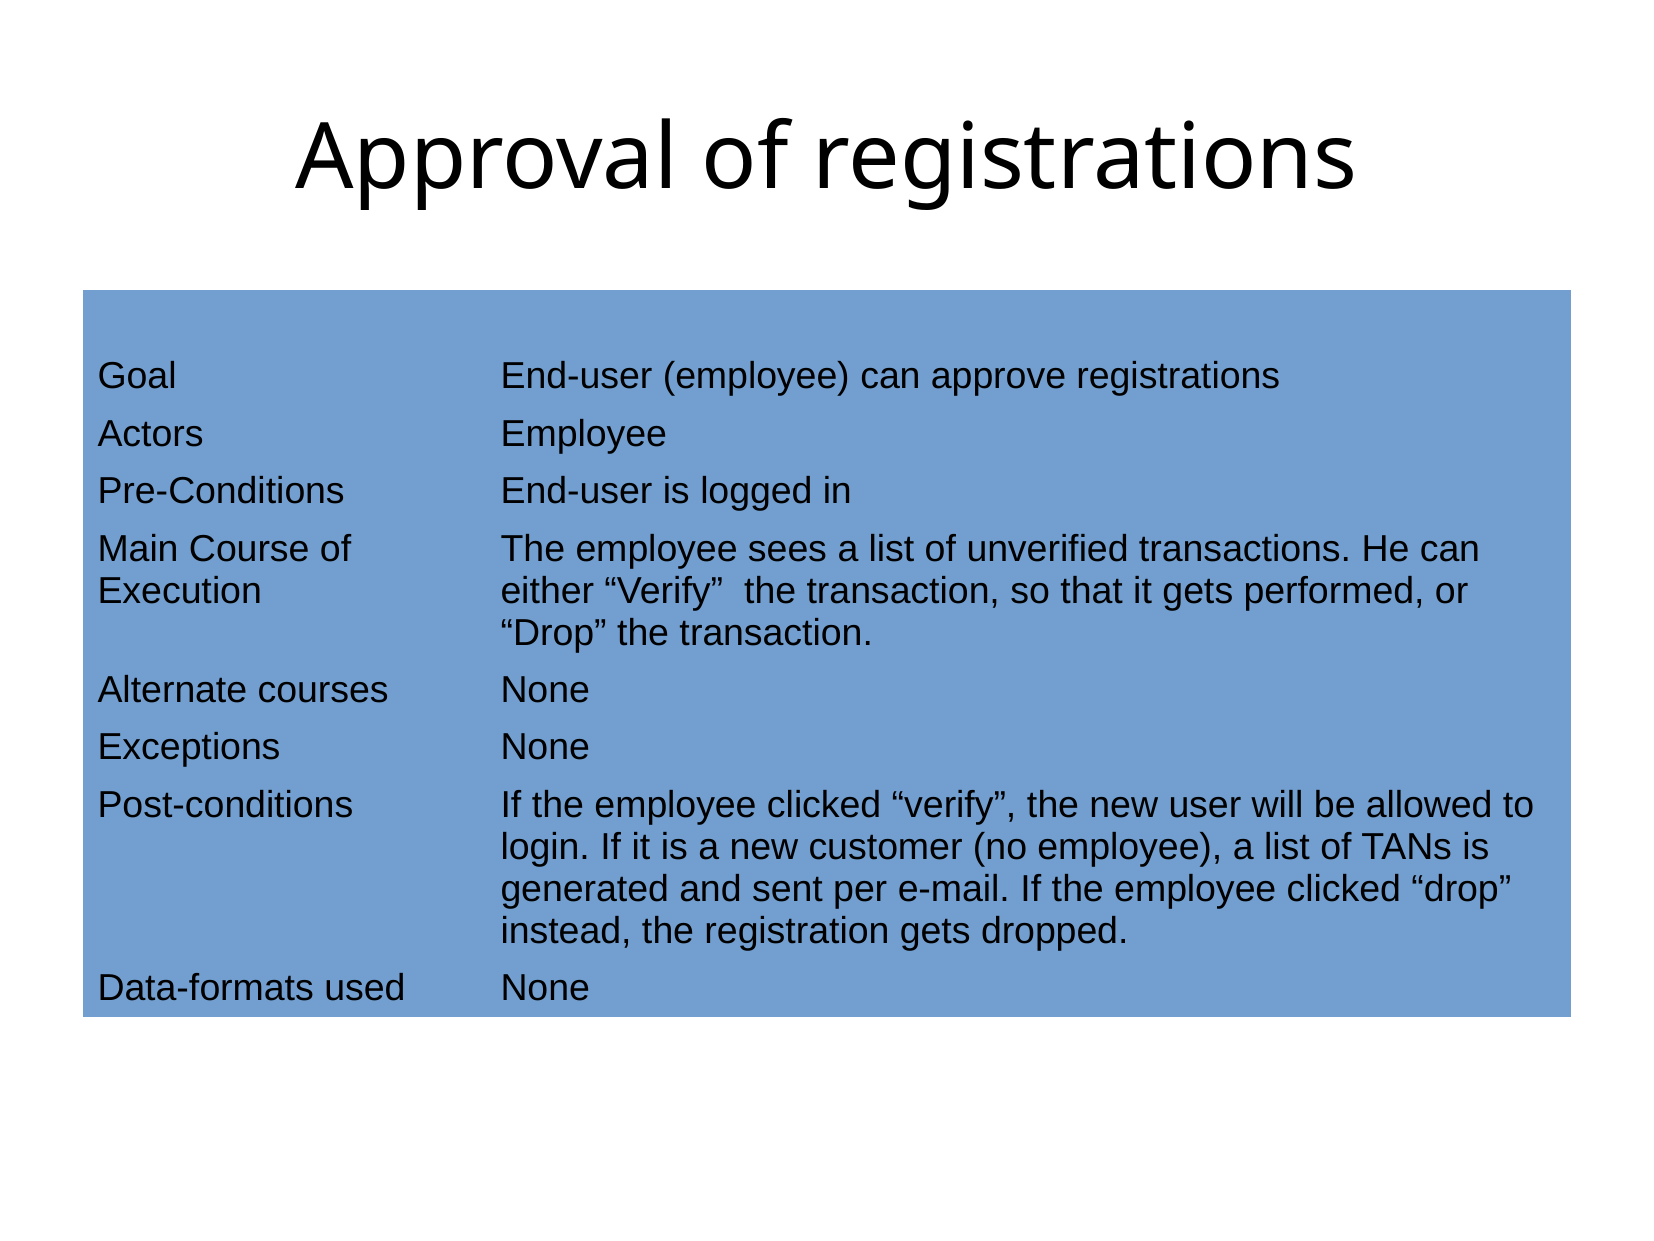

# Approval of registrations
| | |
| --- | --- |
| Goal | End-user (employee) can approve registrations |
| Actors | Employee |
| Pre-Conditions | End-user is logged in |
| Main Course of Execution | The employee sees a list of unverified transactions. He can either “Verify” the transaction, so that it gets performed, or “Drop” the transaction. |
| Alternate courses | None |
| Exceptions | None |
| Post-conditions | If the employee clicked “verify”, the new user will be allowed to login. If it is a new customer (no employee), a list of TANs is generated and sent per e-mail. If the employee clicked “drop” instead, the registration gets dropped. |
| Data-formats used | None |